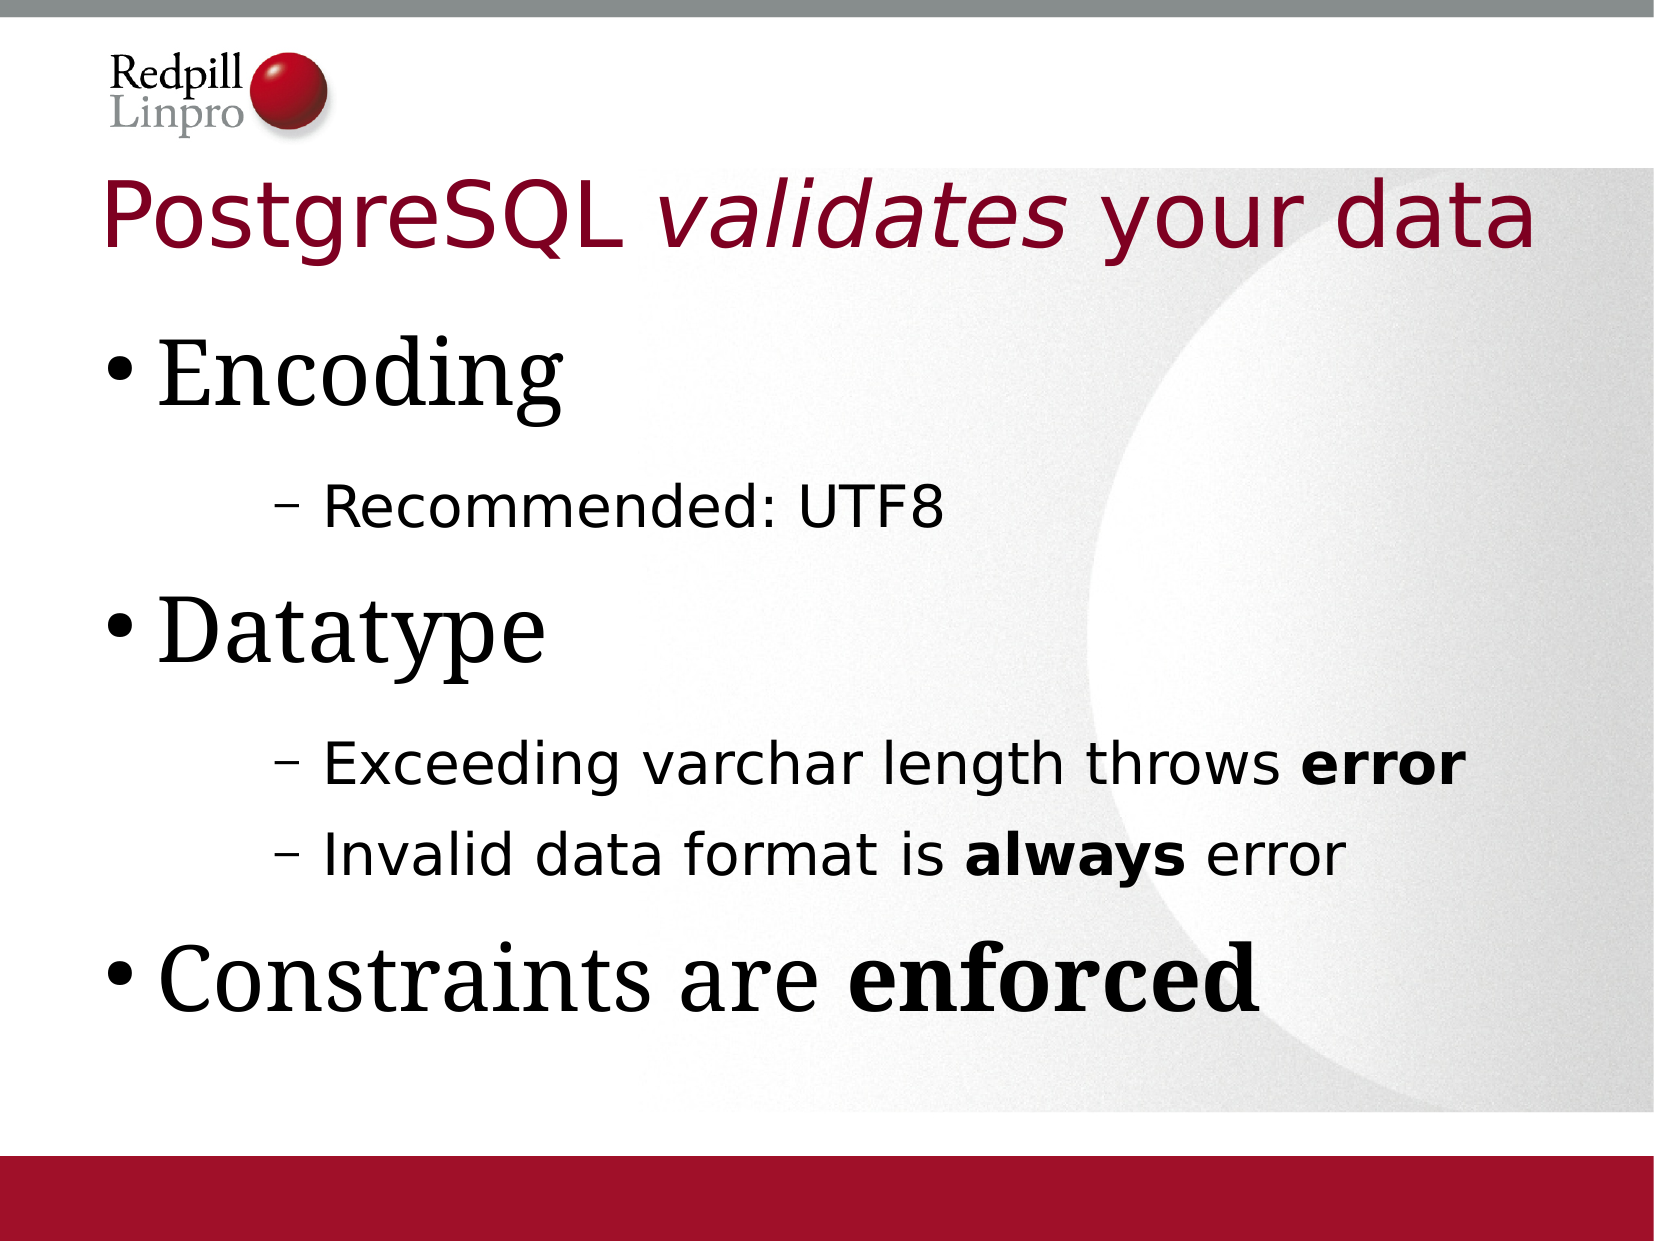

# PostgreSQL validates your data
Encoding
Recommended: UTF8
Datatype
Exceeding varchar length throws error
Invalid data format is always error
Constraints are enforced